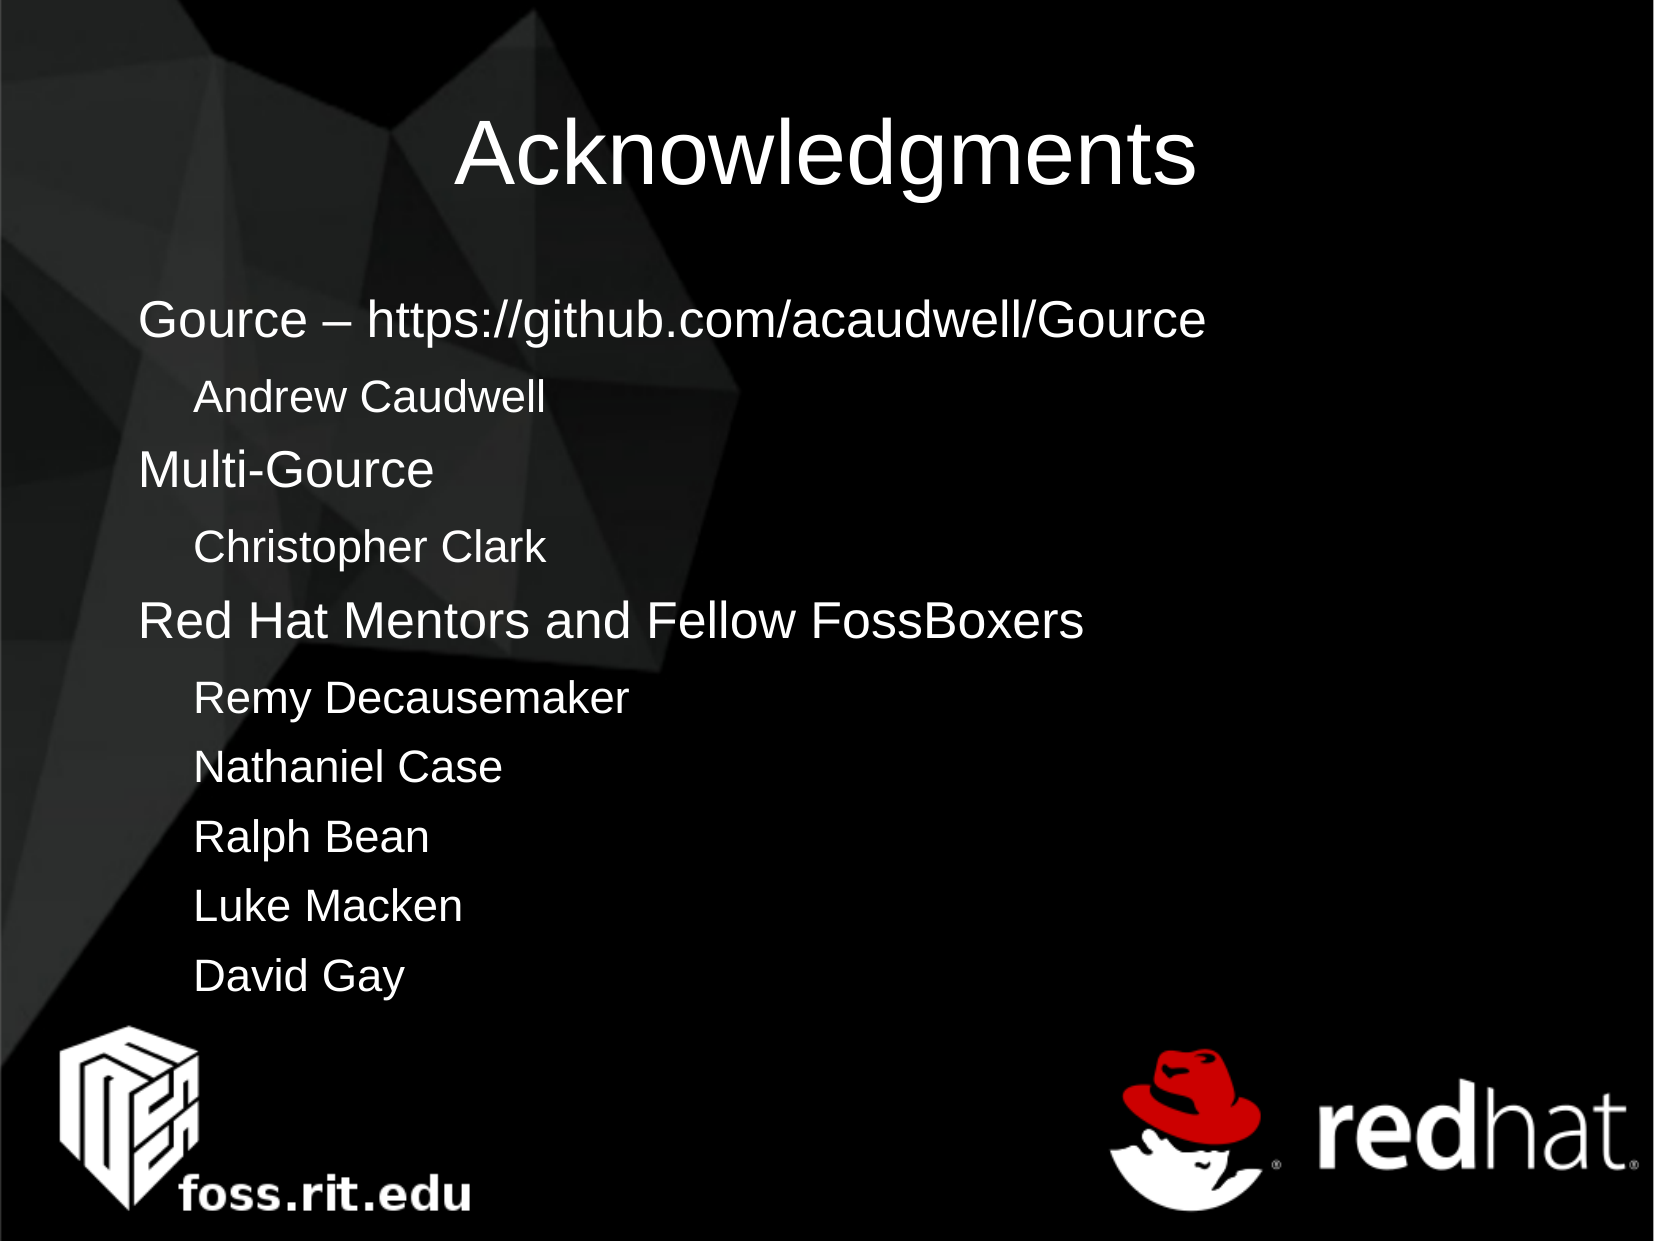

# Acknowledgments
Gource – https://github.com/acaudwell/Gource
Andrew Caudwell
Multi-Gource
Christopher Clark
Red Hat Mentors and Fellow FossBoxers
Remy Decausemaker
Nathaniel Case
Ralph Bean
Luke Macken
David Gay